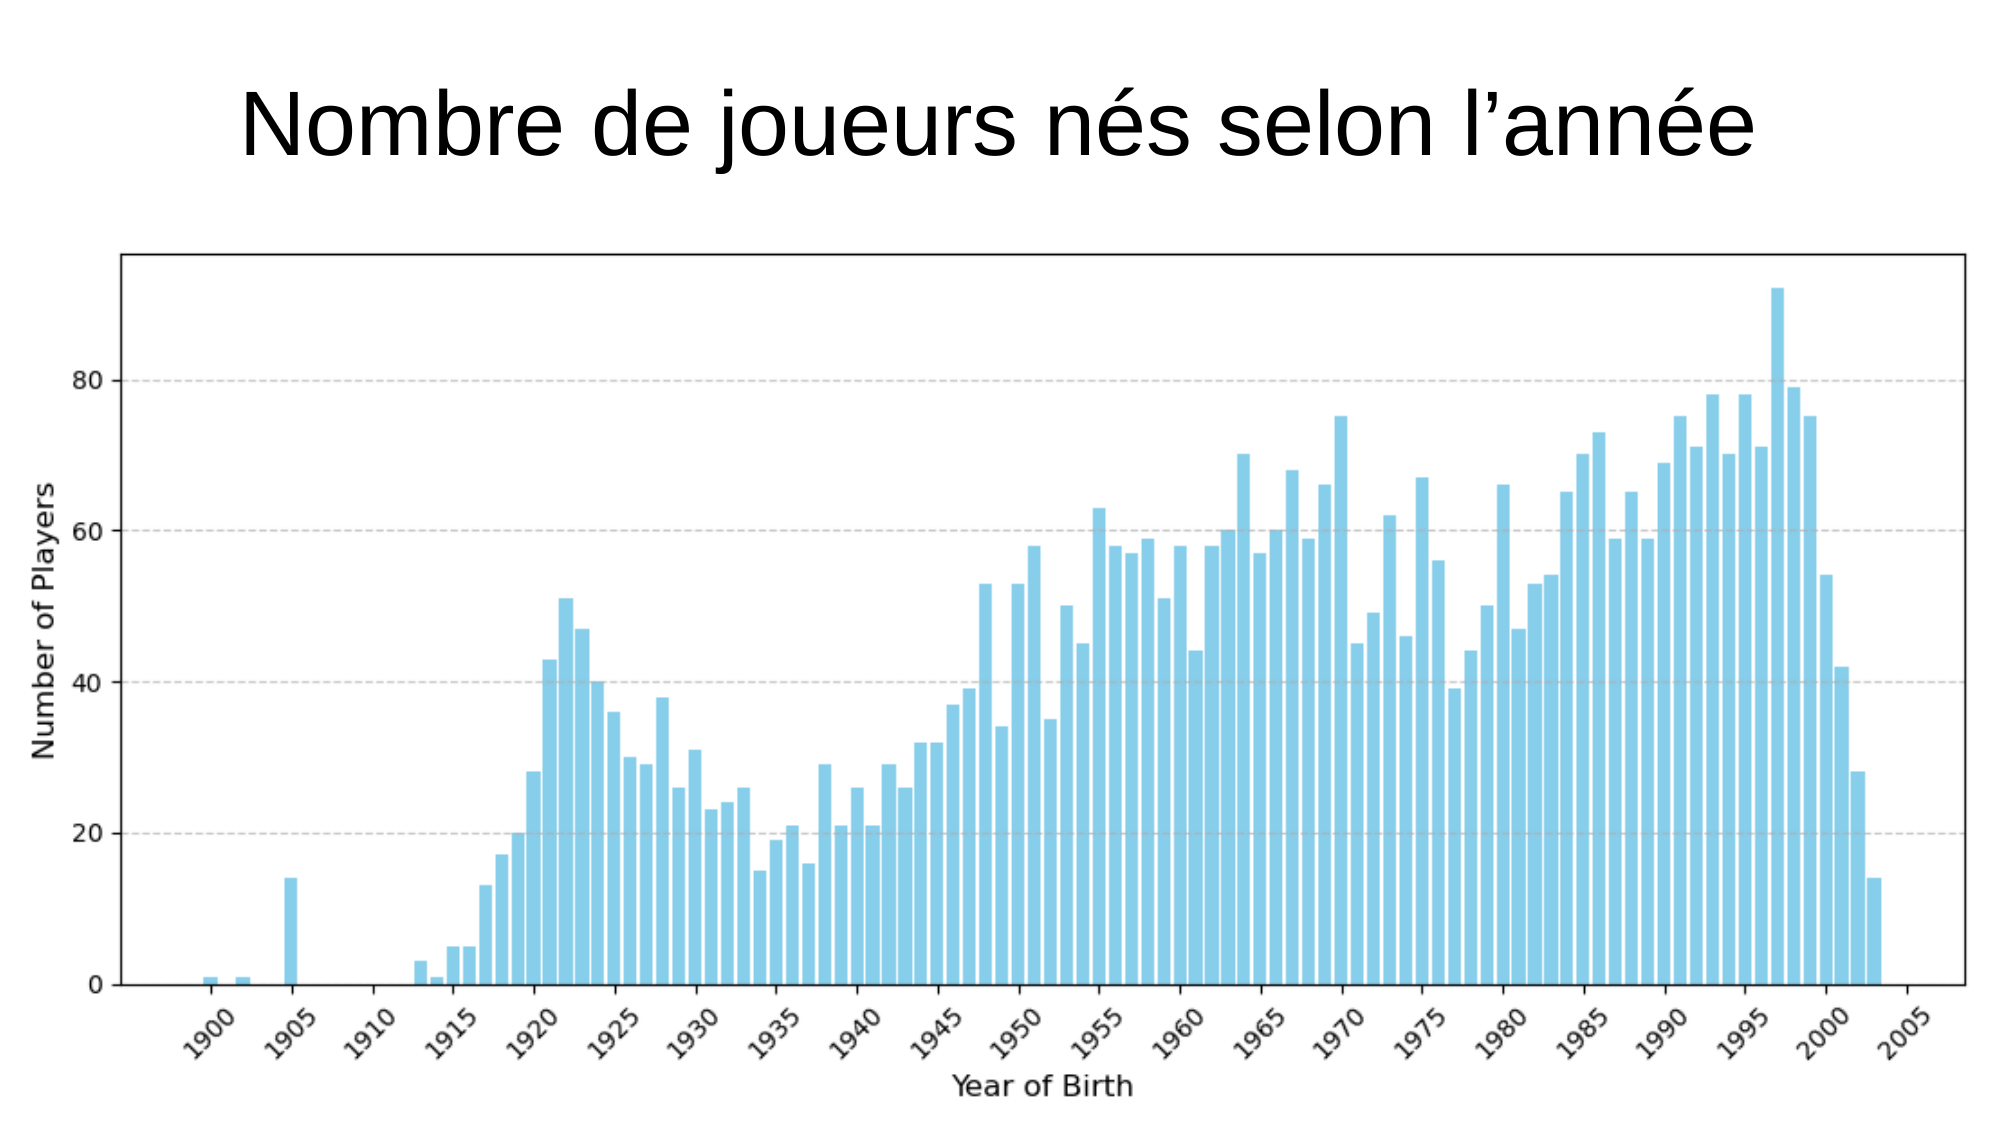

# Nombre de joueurs nés selon l’année